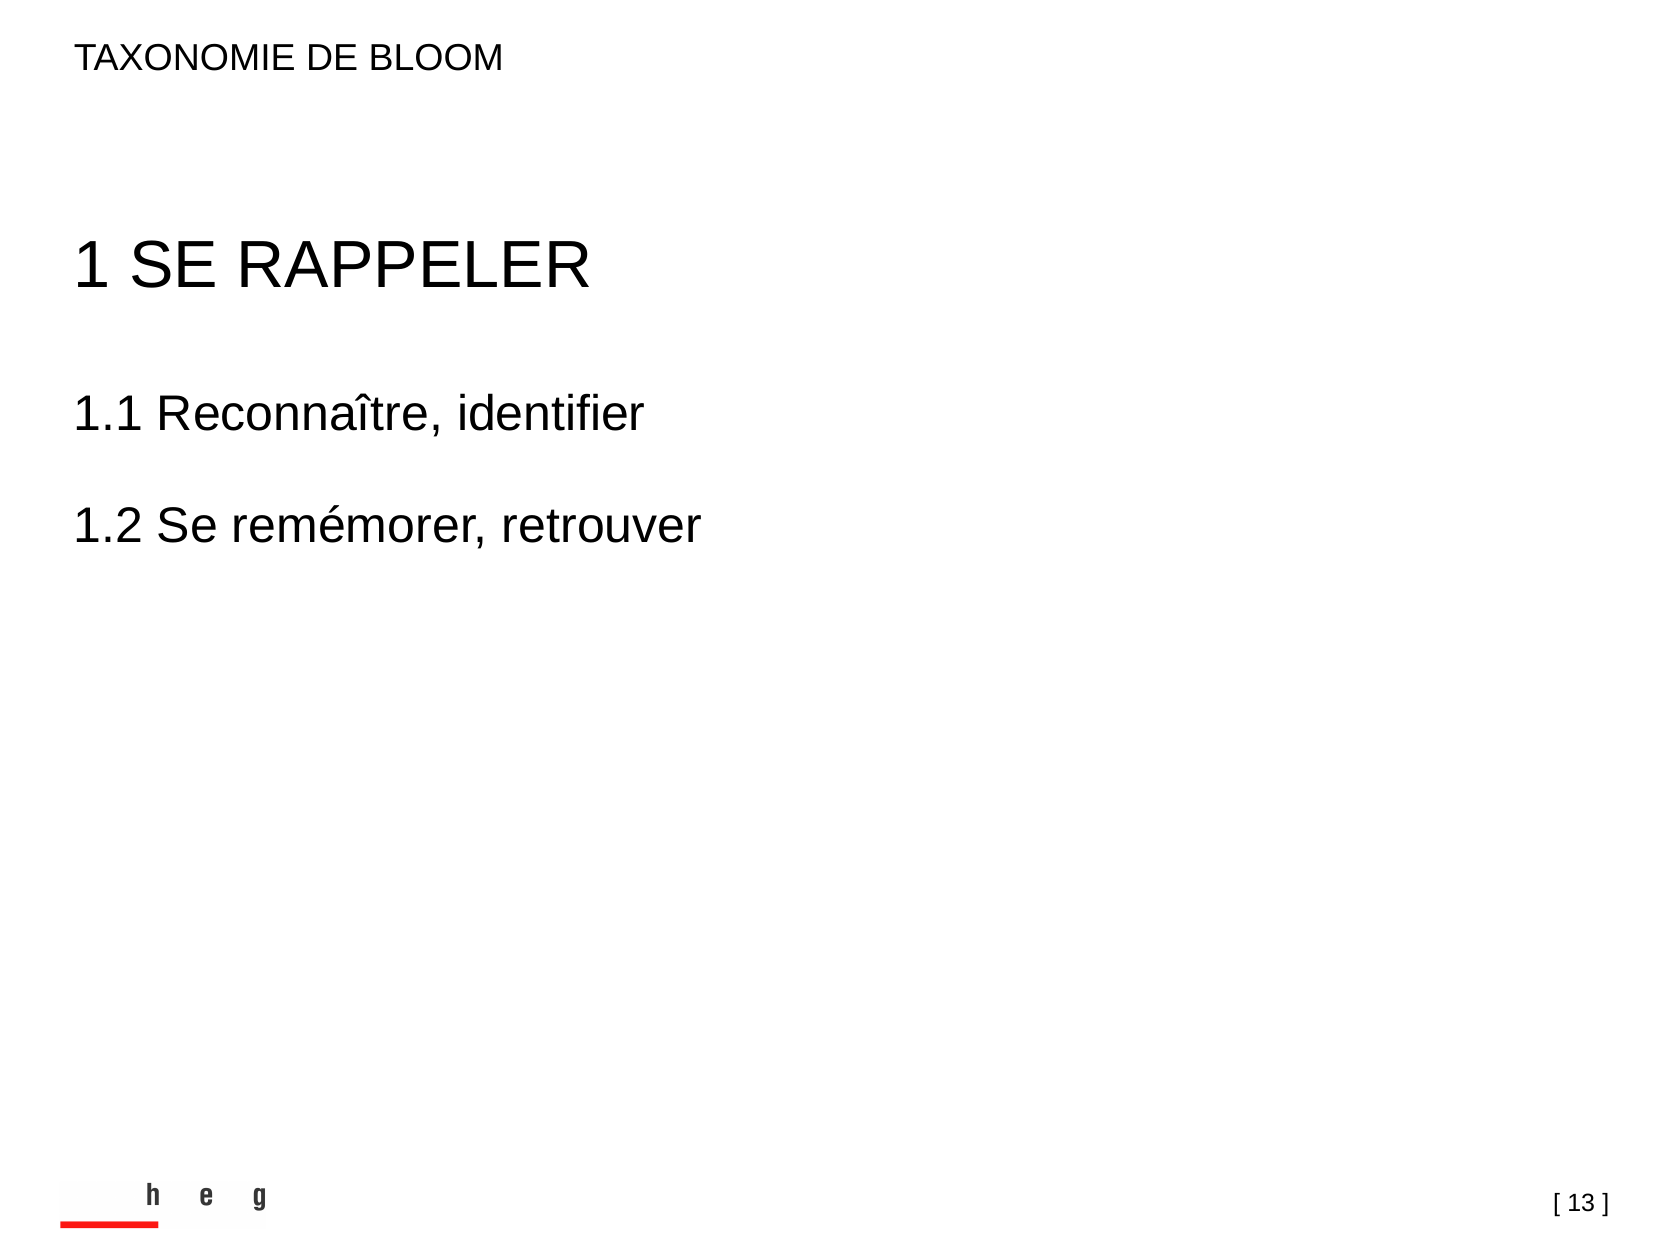

TAXONOMIE DE BLOOM
1 SE RAPPELER
1.1 Reconnaître, identifier
1.2 Se remémorer, retrouver